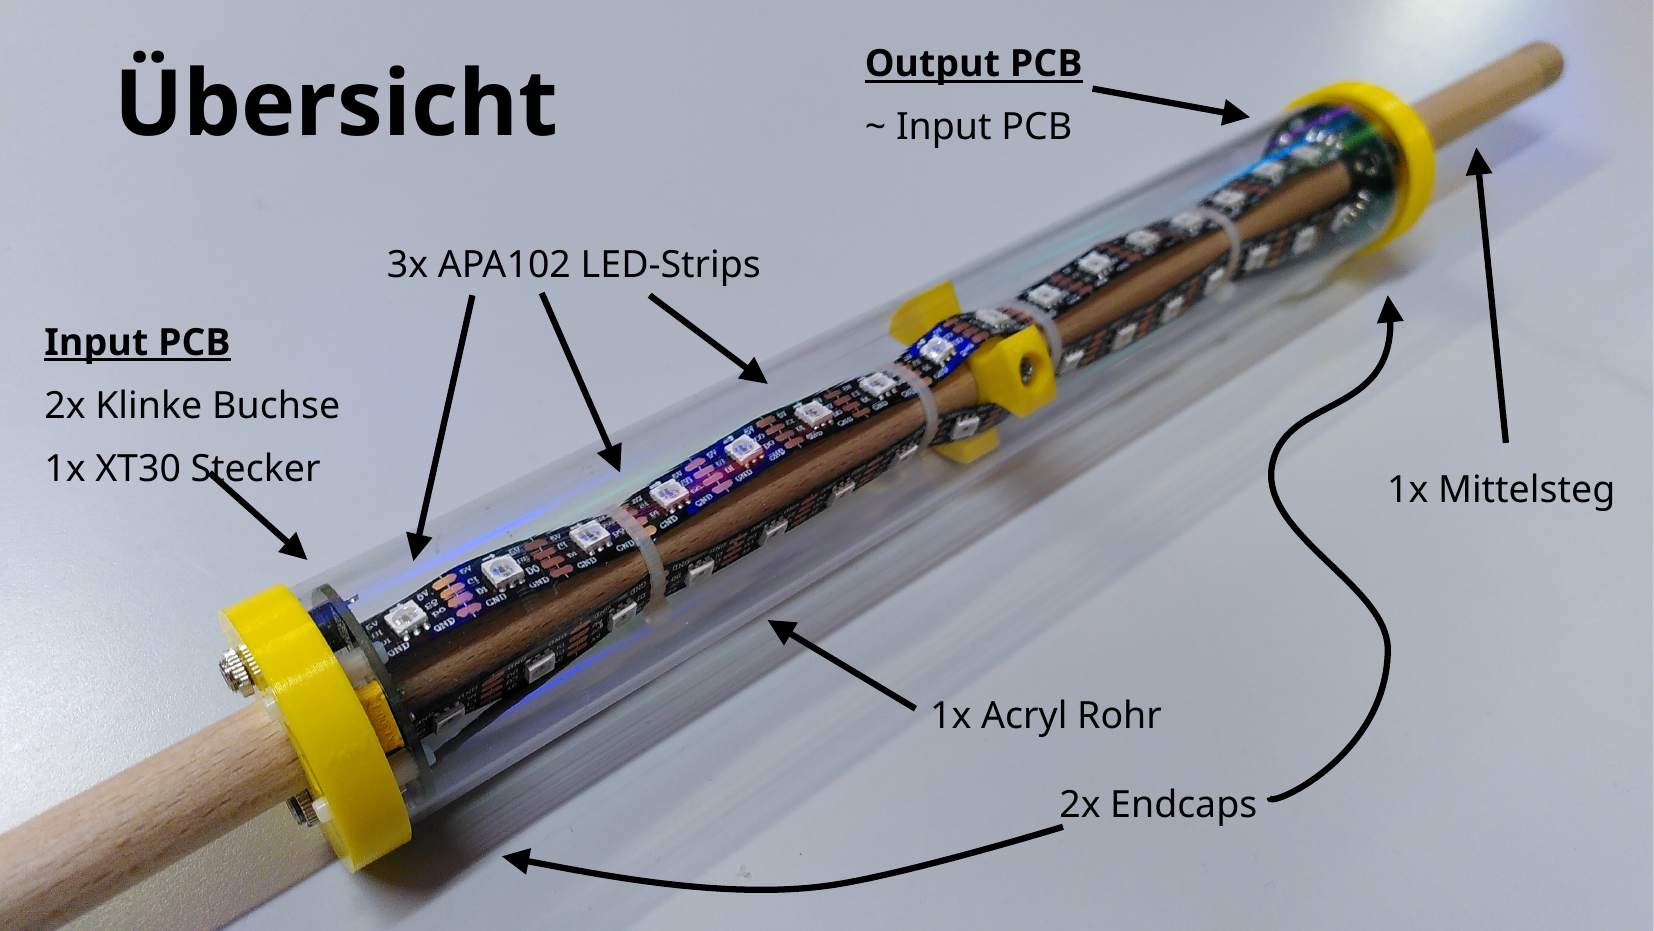

# Übersicht
Output PCB
~ Input PCB
3x APA102 LED-Strips
Input PCB
2x Klinke Buchse
1x XT30 Stecker
1x Mittelsteg
1x Acryl Rohr
2x Endcaps